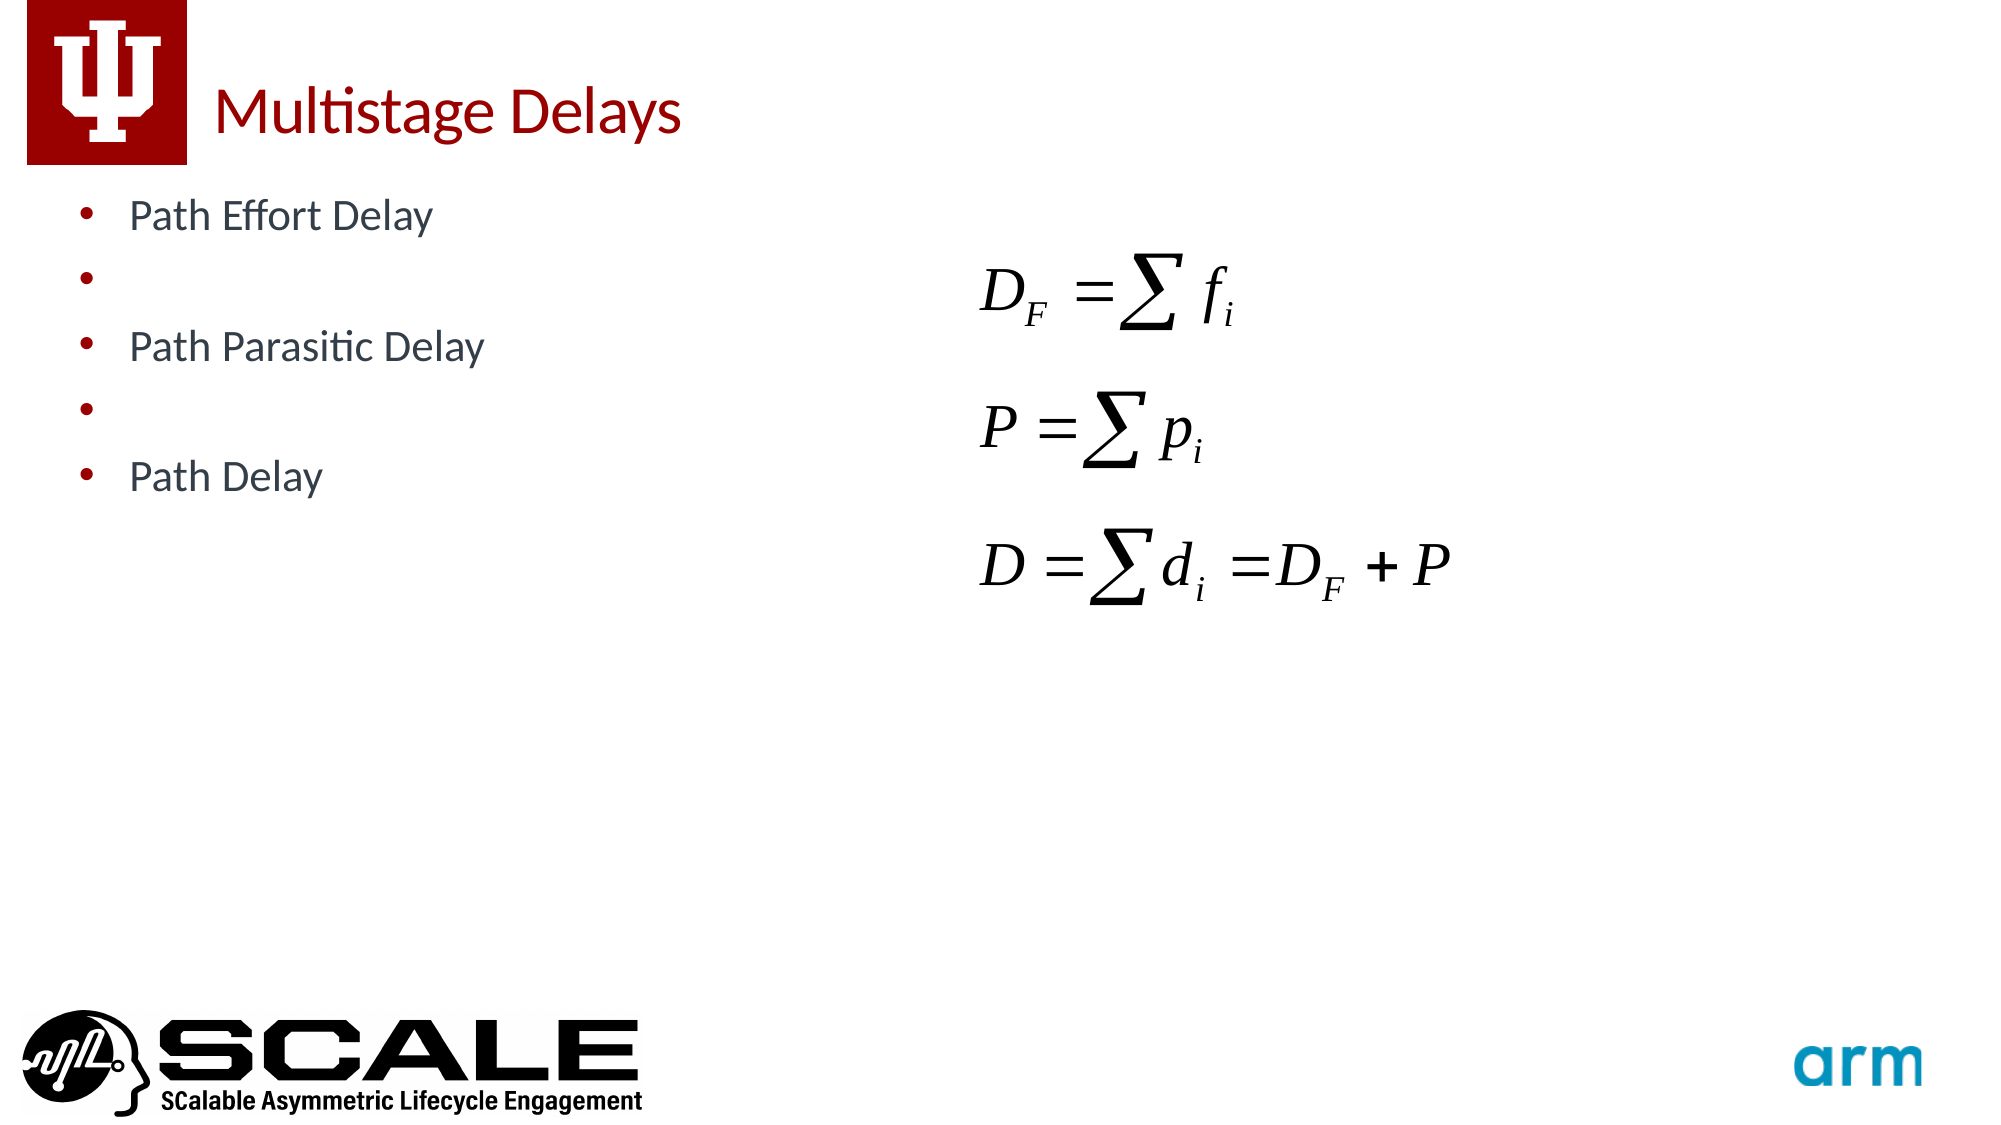

Multistage Delays
# Path Effort Delay
Path Parasitic Delay
Path Delay